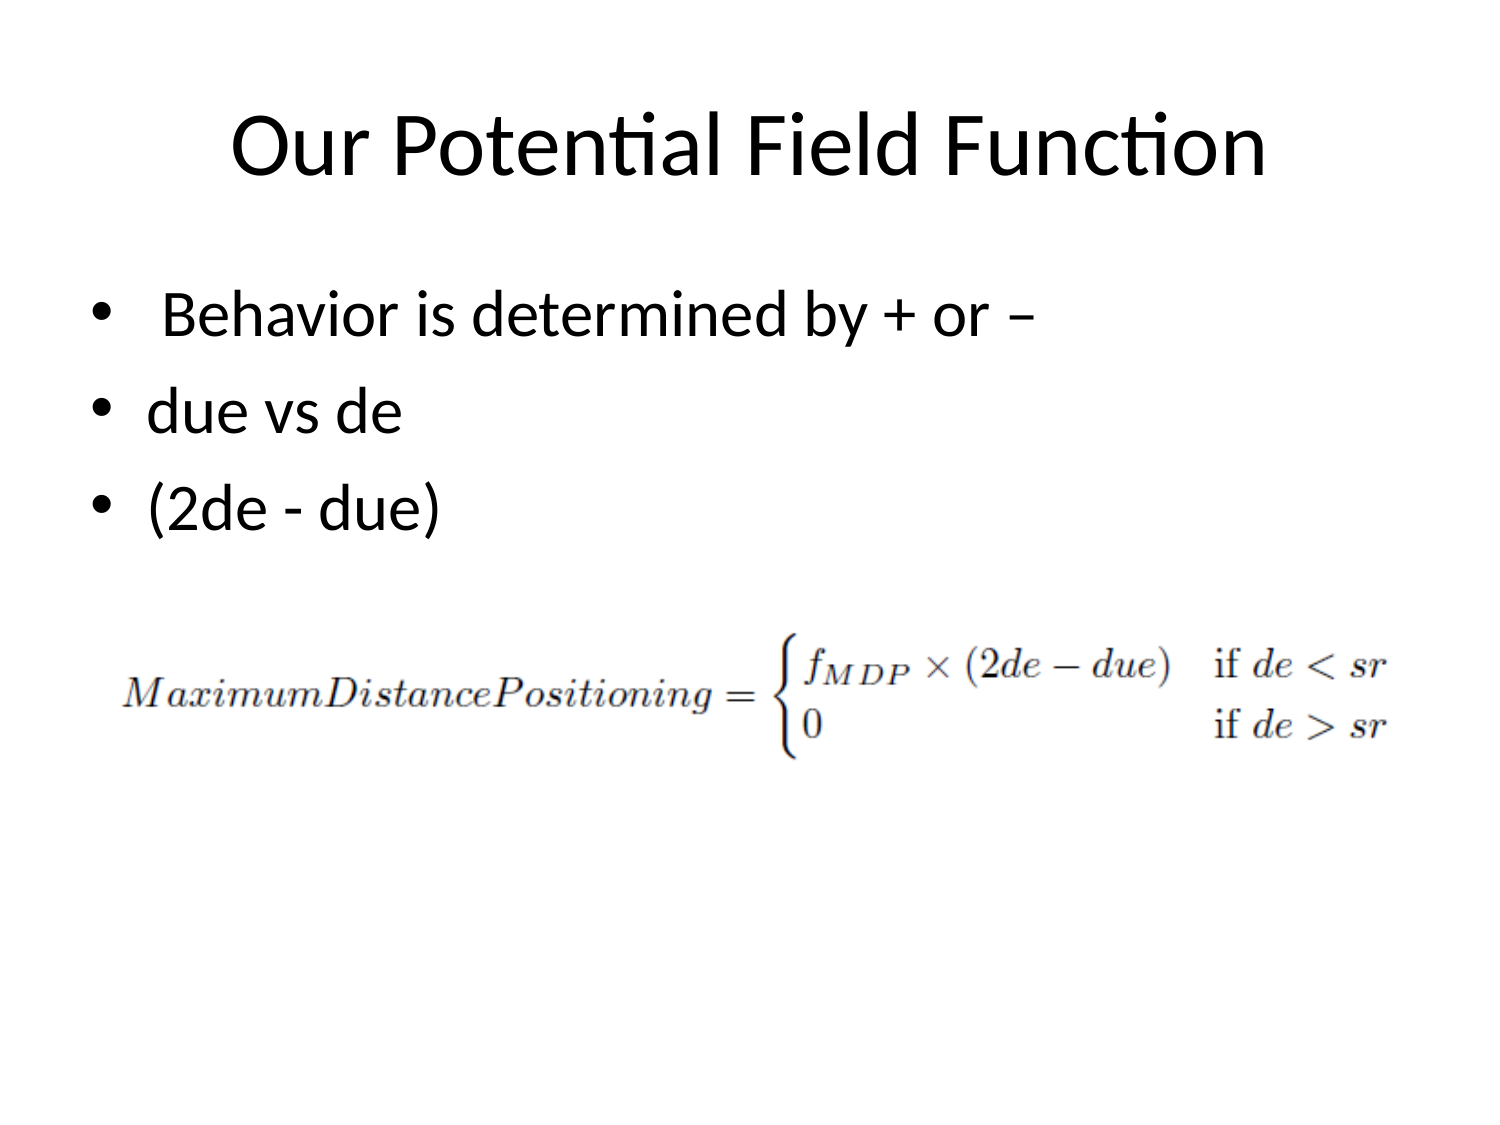

# Our Potential Field Function
 Behavior is determined by + or –
due vs de
(2de - due)